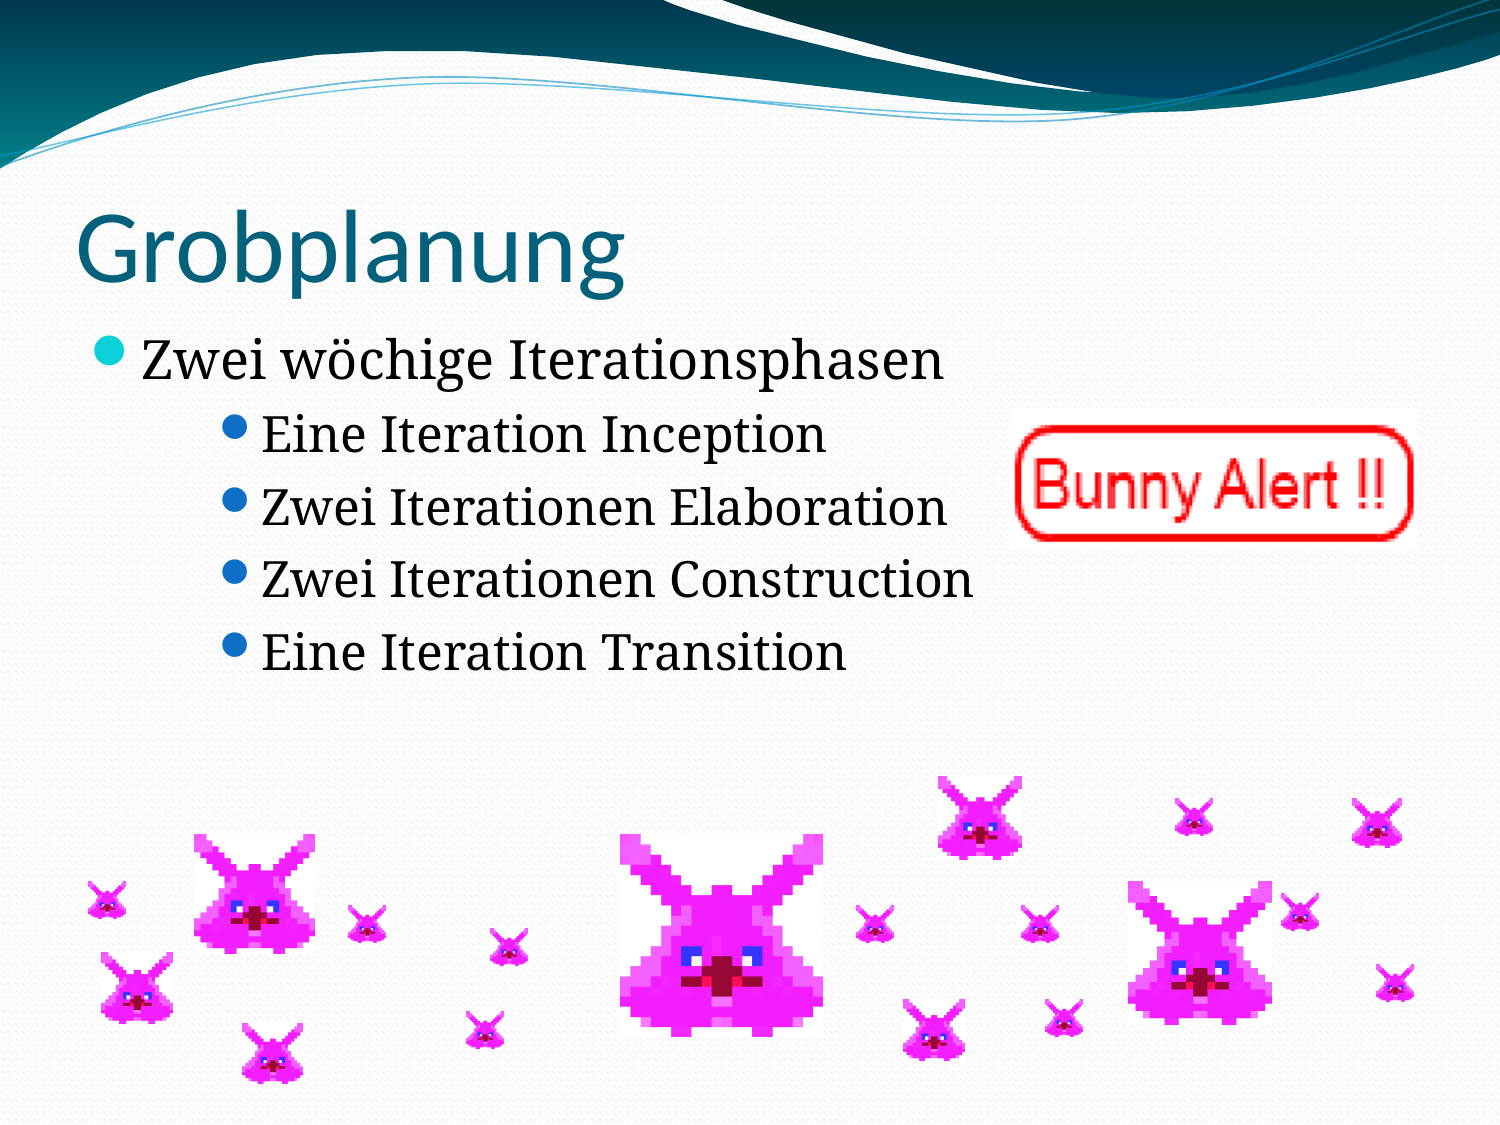

# Grobplanung
Zwei wöchige Iterationsphasen
Eine Iteration Inception
Zwei Iterationen Elaboration
Zwei Iterationen Construction
Eine Iteration Transition